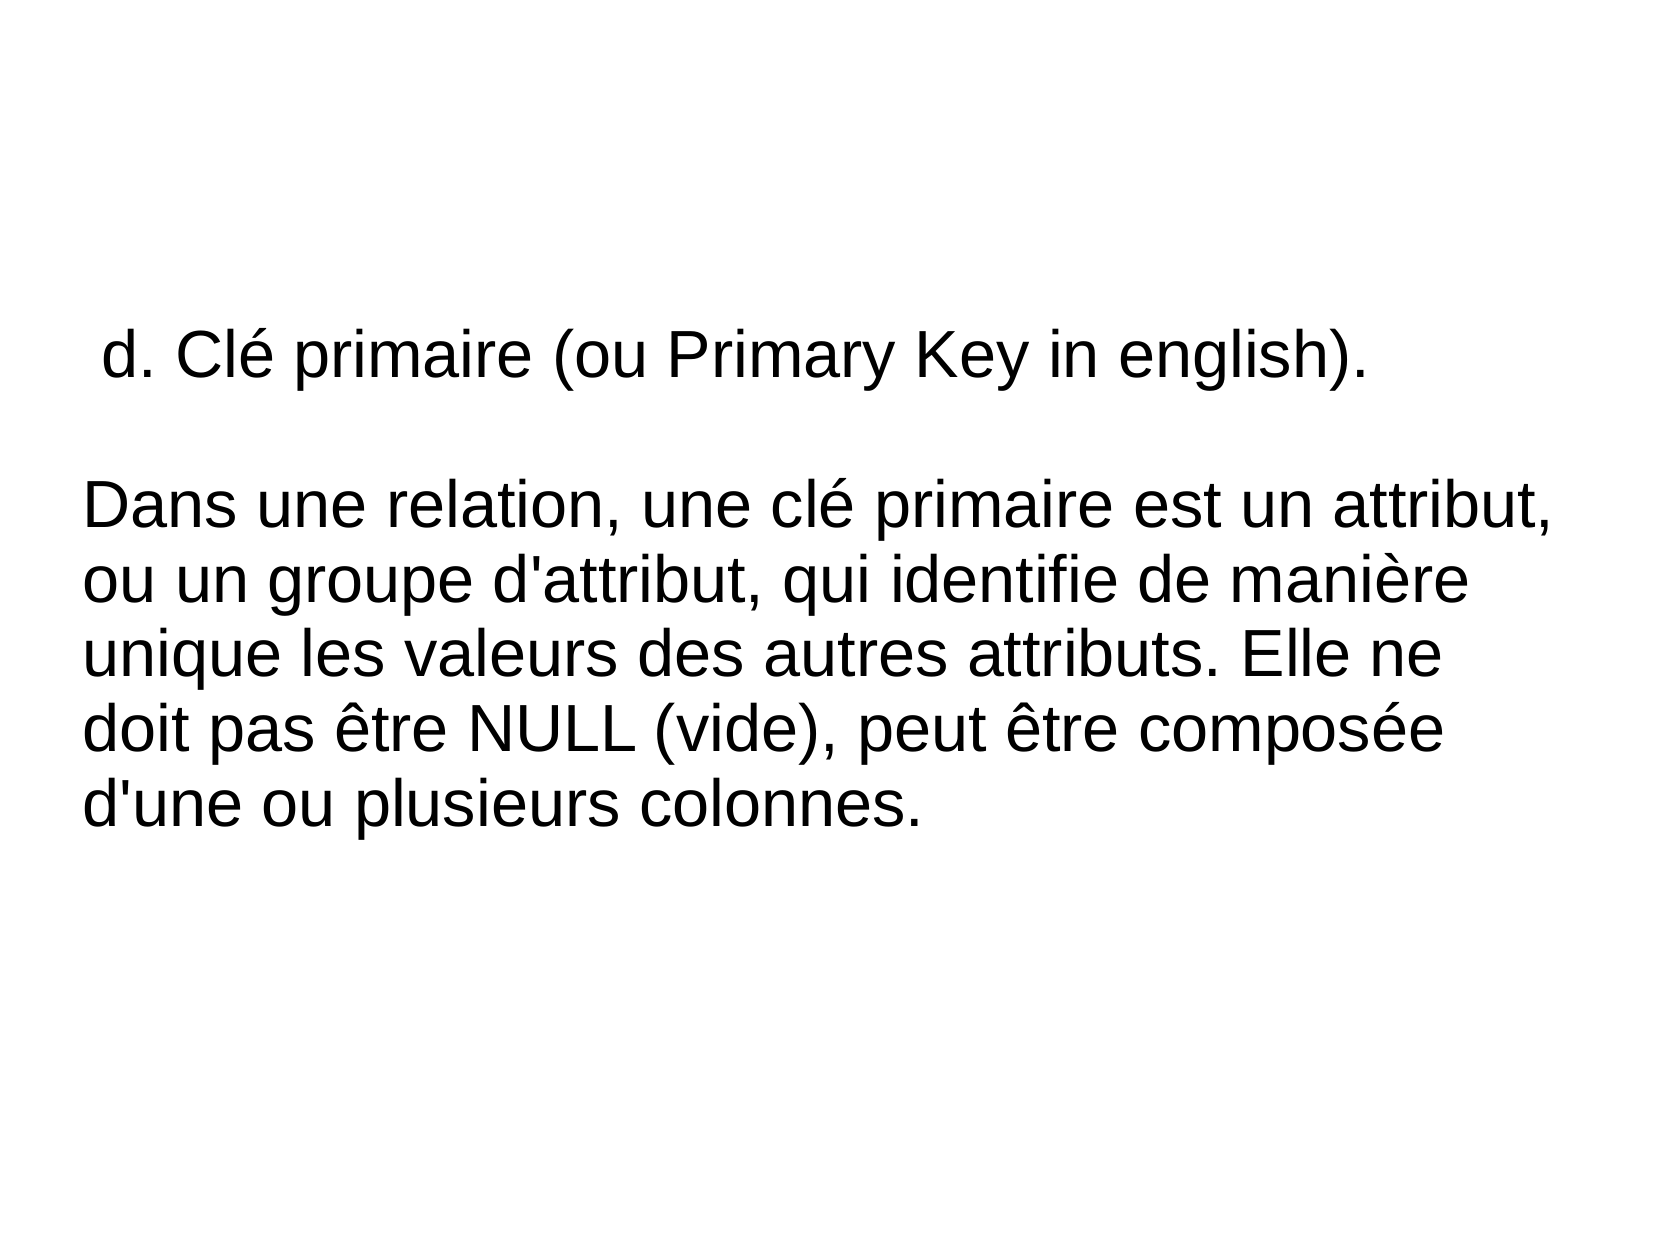

# d. Clé primaire (ou Primary Key in english).
Dans une relation, une clé primaire est un attribut, ou un groupe d'attribut, qui identifie de manière unique les valeurs des autres attributs. Elle ne doit pas être NULL (vide), peut être composée d'une ou plusieurs colonnes.